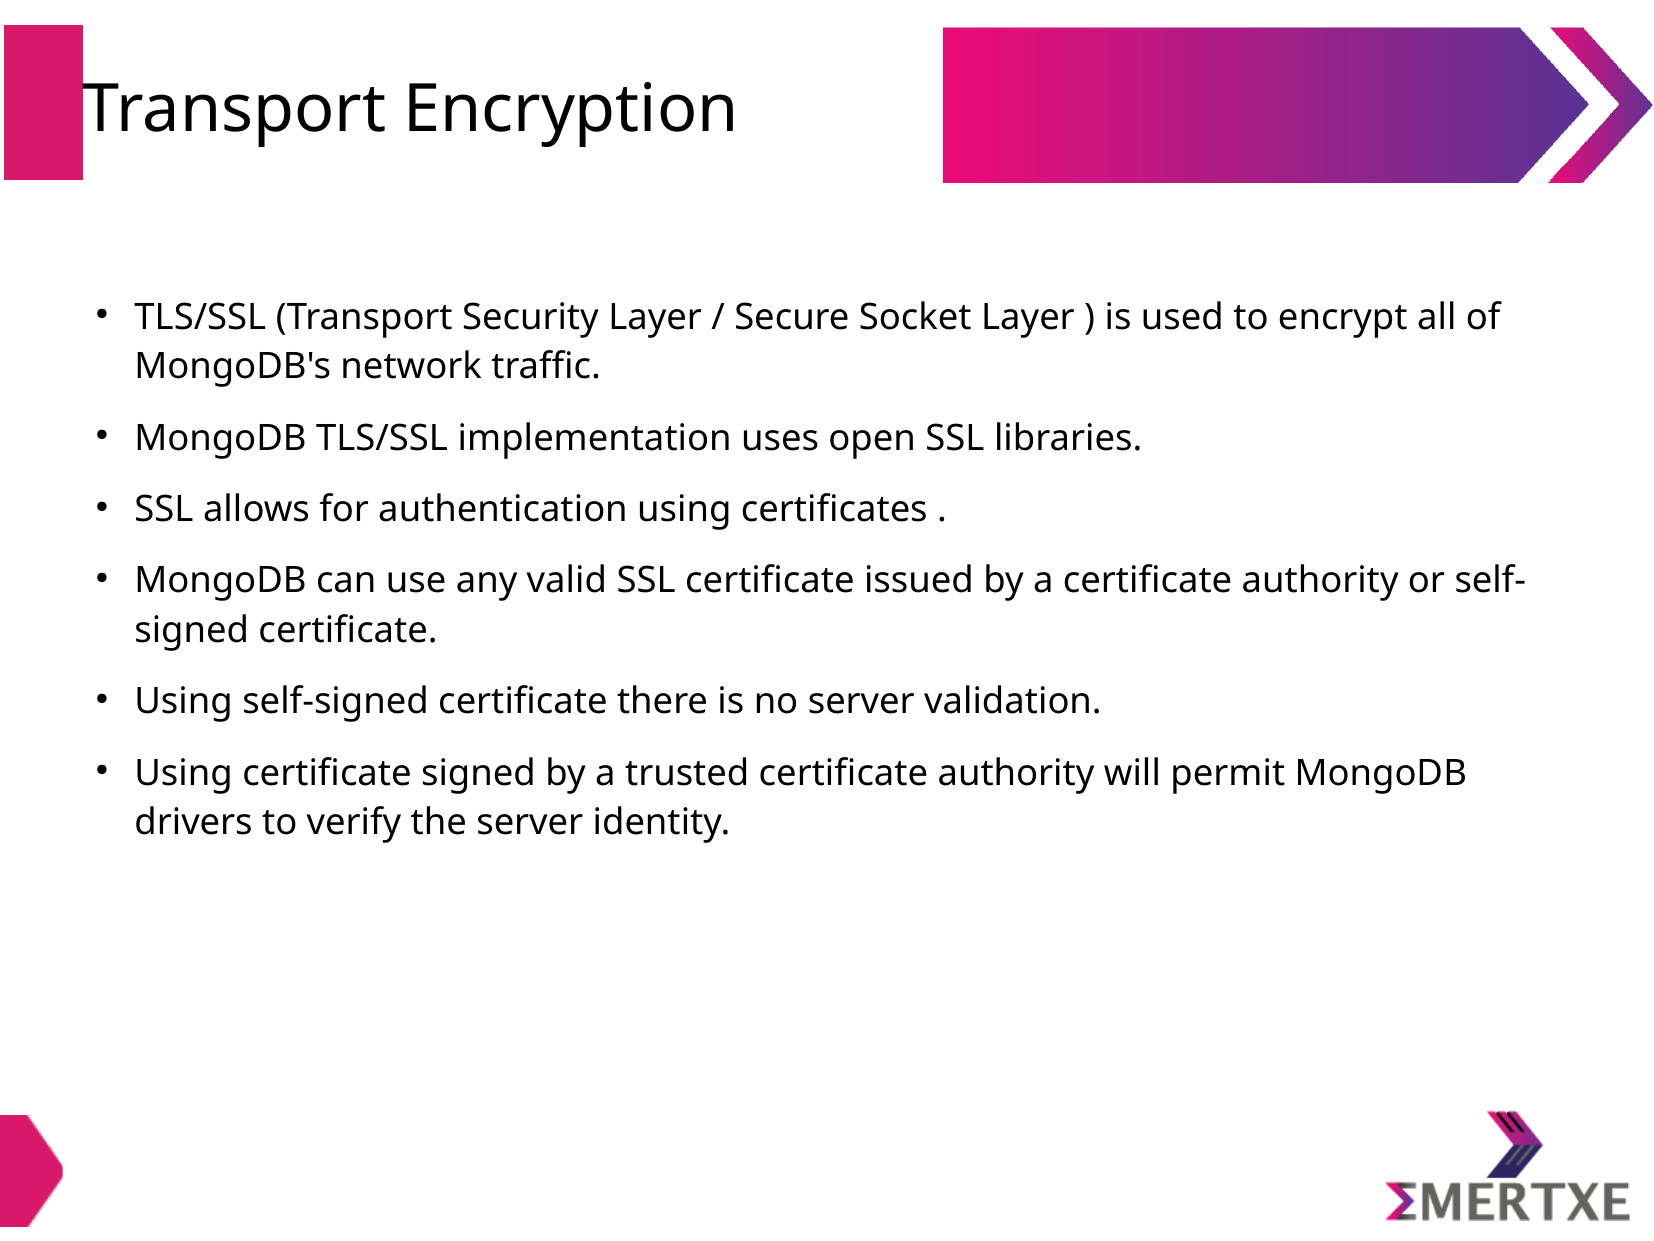

# Transport Encryption
TLS/SSL (Transport Security Layer / Secure Socket Layer ) is used to encrypt all of MongoDB's network traffic.
MongoDB TLS/SSL implementation uses open SSL libraries.
SSL allows for authentication using certificates .
MongoDB can use any valid SSL certificate issued by a certificate authority or self-signed certificate.
Using self-signed certificate there is no server validation.
Using certificate signed by a trusted certificate authority will permit MongoDB drivers to verify the server identity.